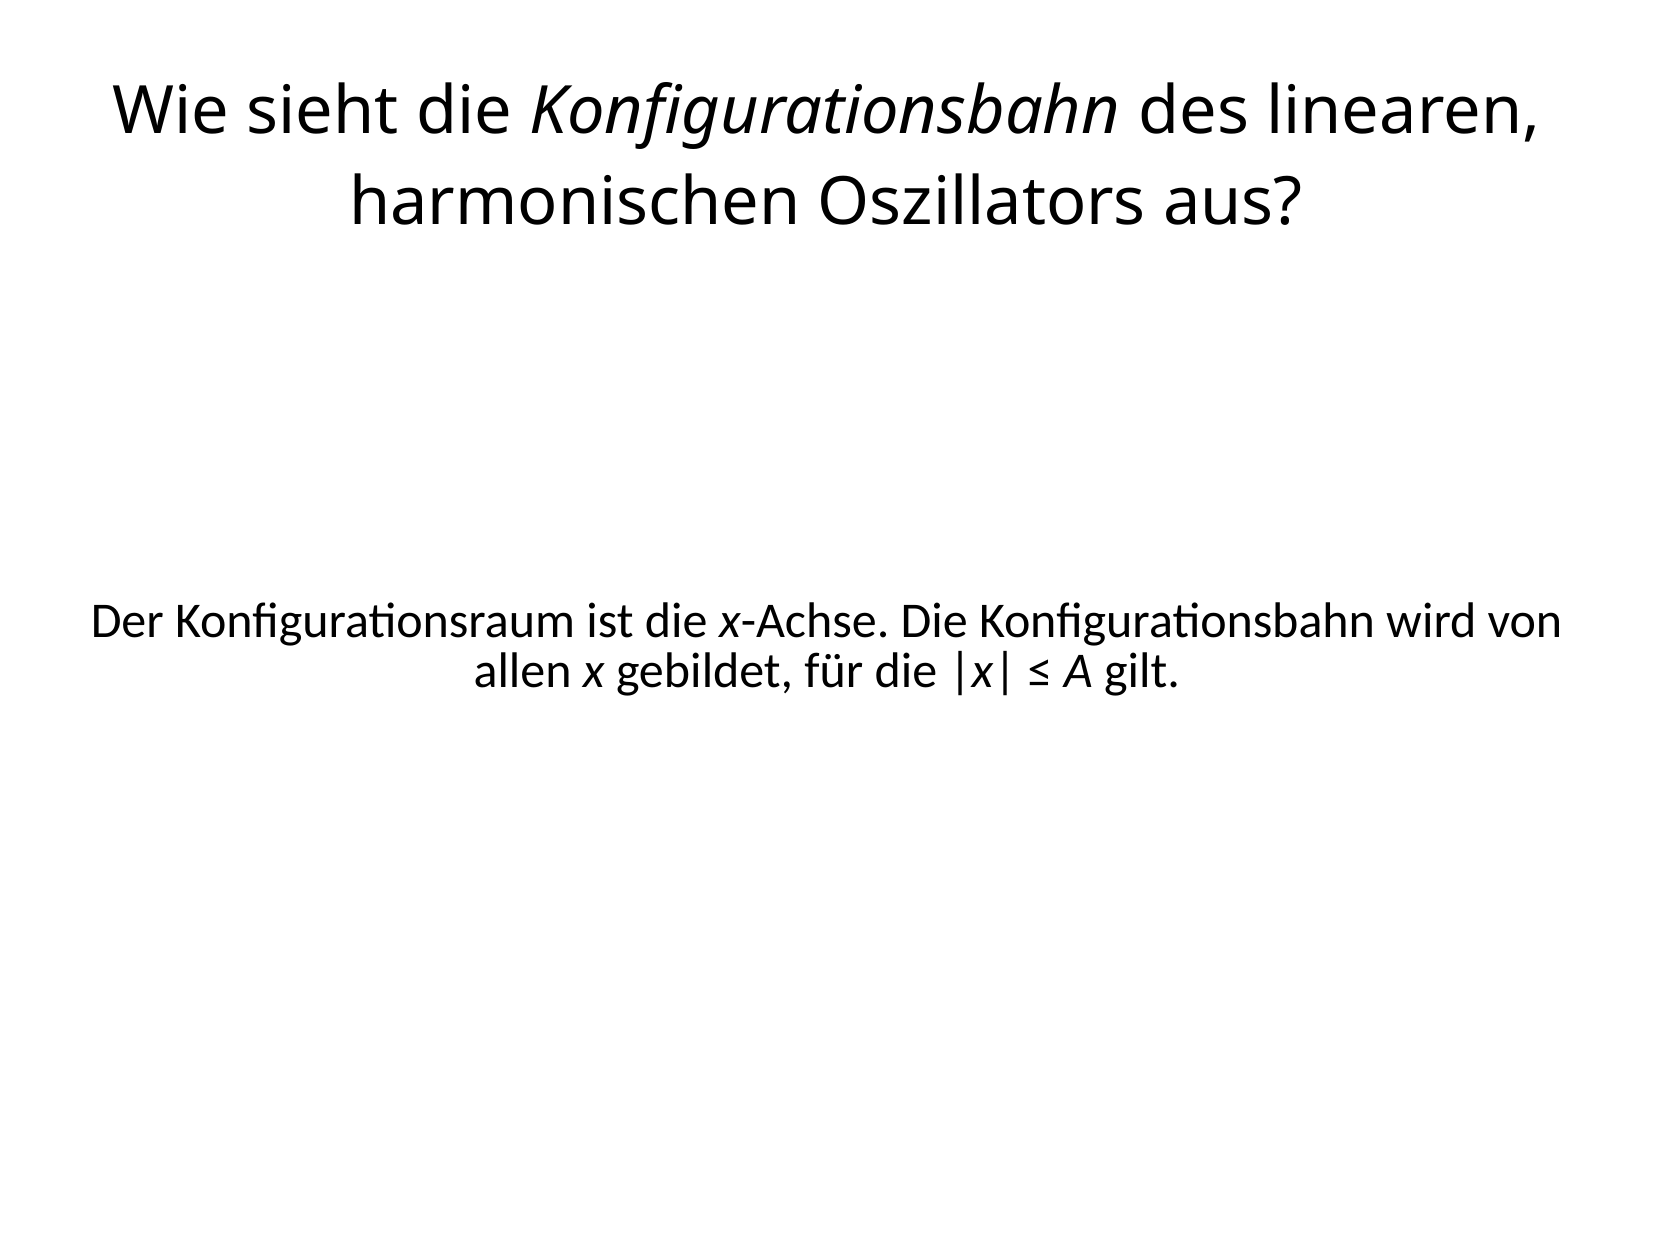

# Wie sieht die Konfigurationsbahn des linearen, harmonischen Oszillators aus?
Der Konfigurationsraum ist die x-Achse. Die Konfigurationsbahn wird von allen x gebildet, für die |x| ≤ A gilt.